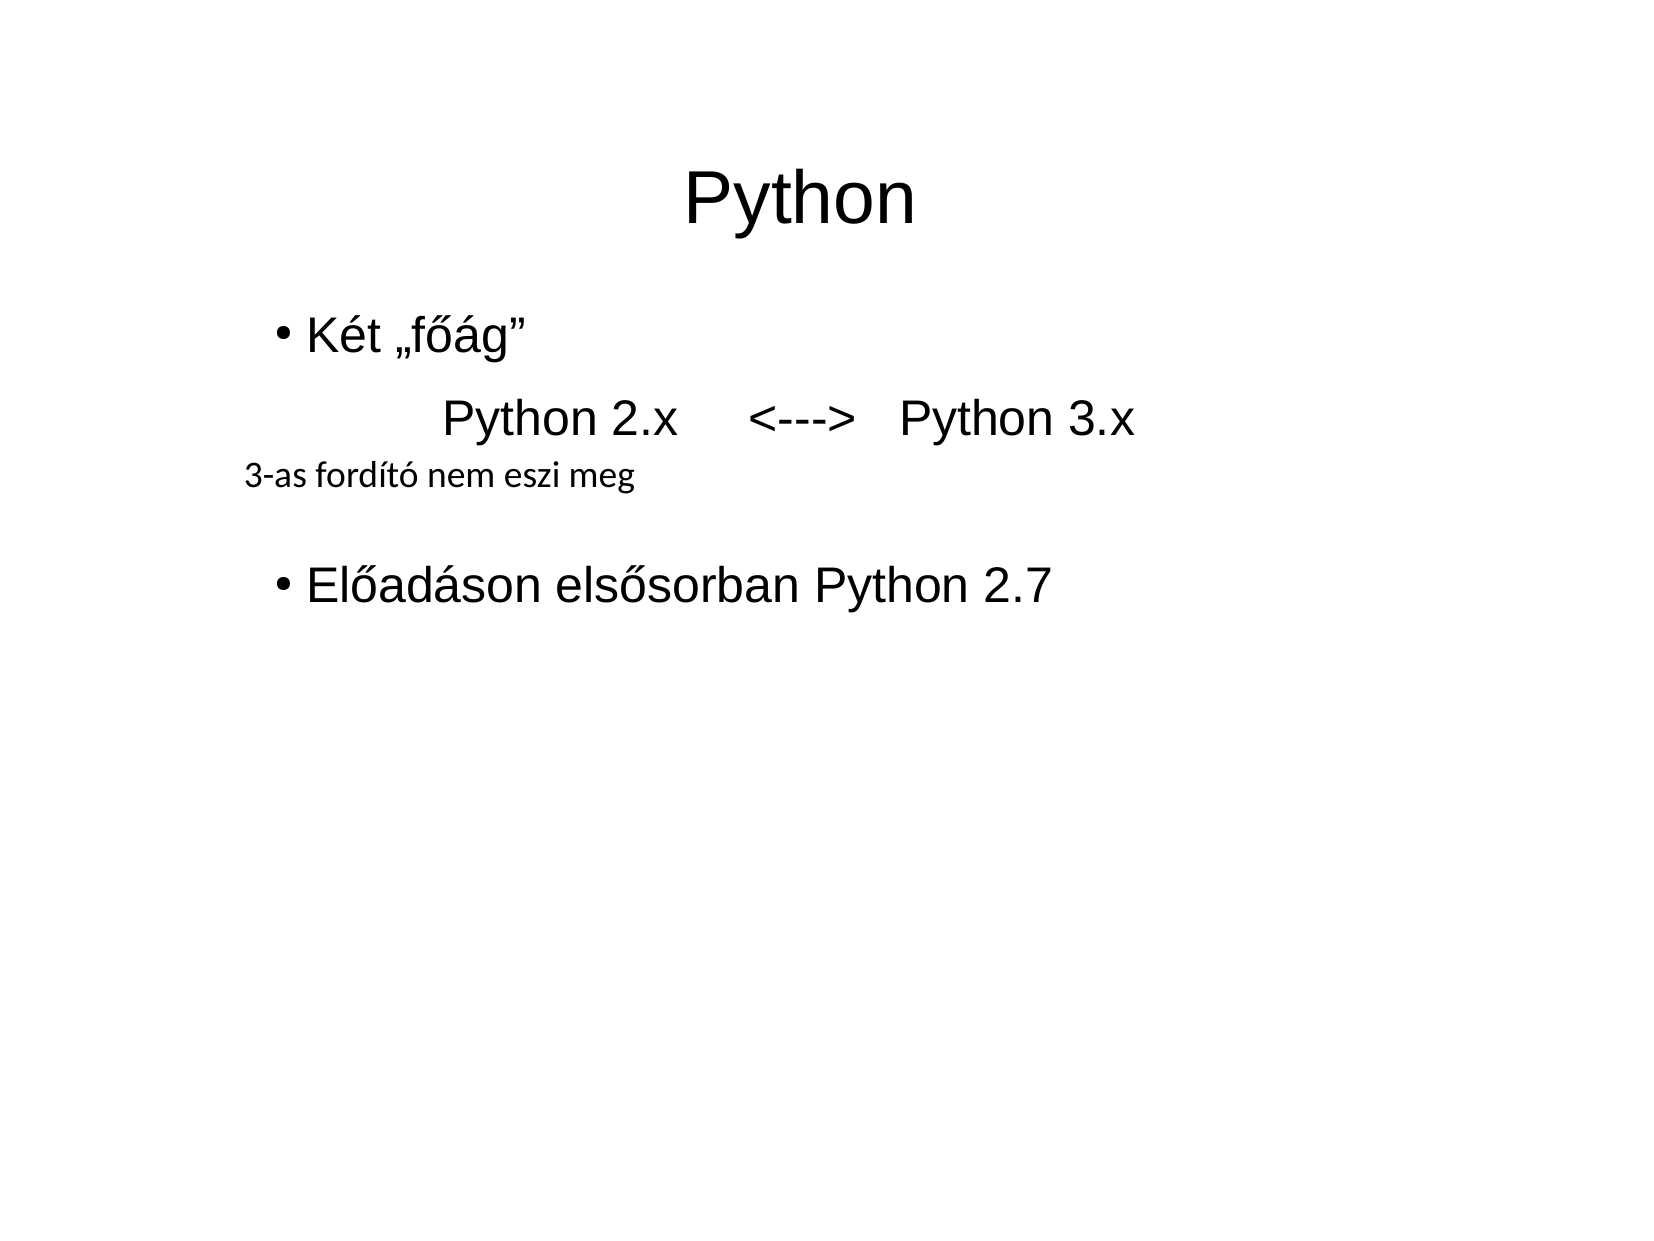

Python
 Két „főág”
 Python 2.x <---> Python 3.x
 Előadáson elsősorban Python 2.7
3-as fordító nem eszi meg